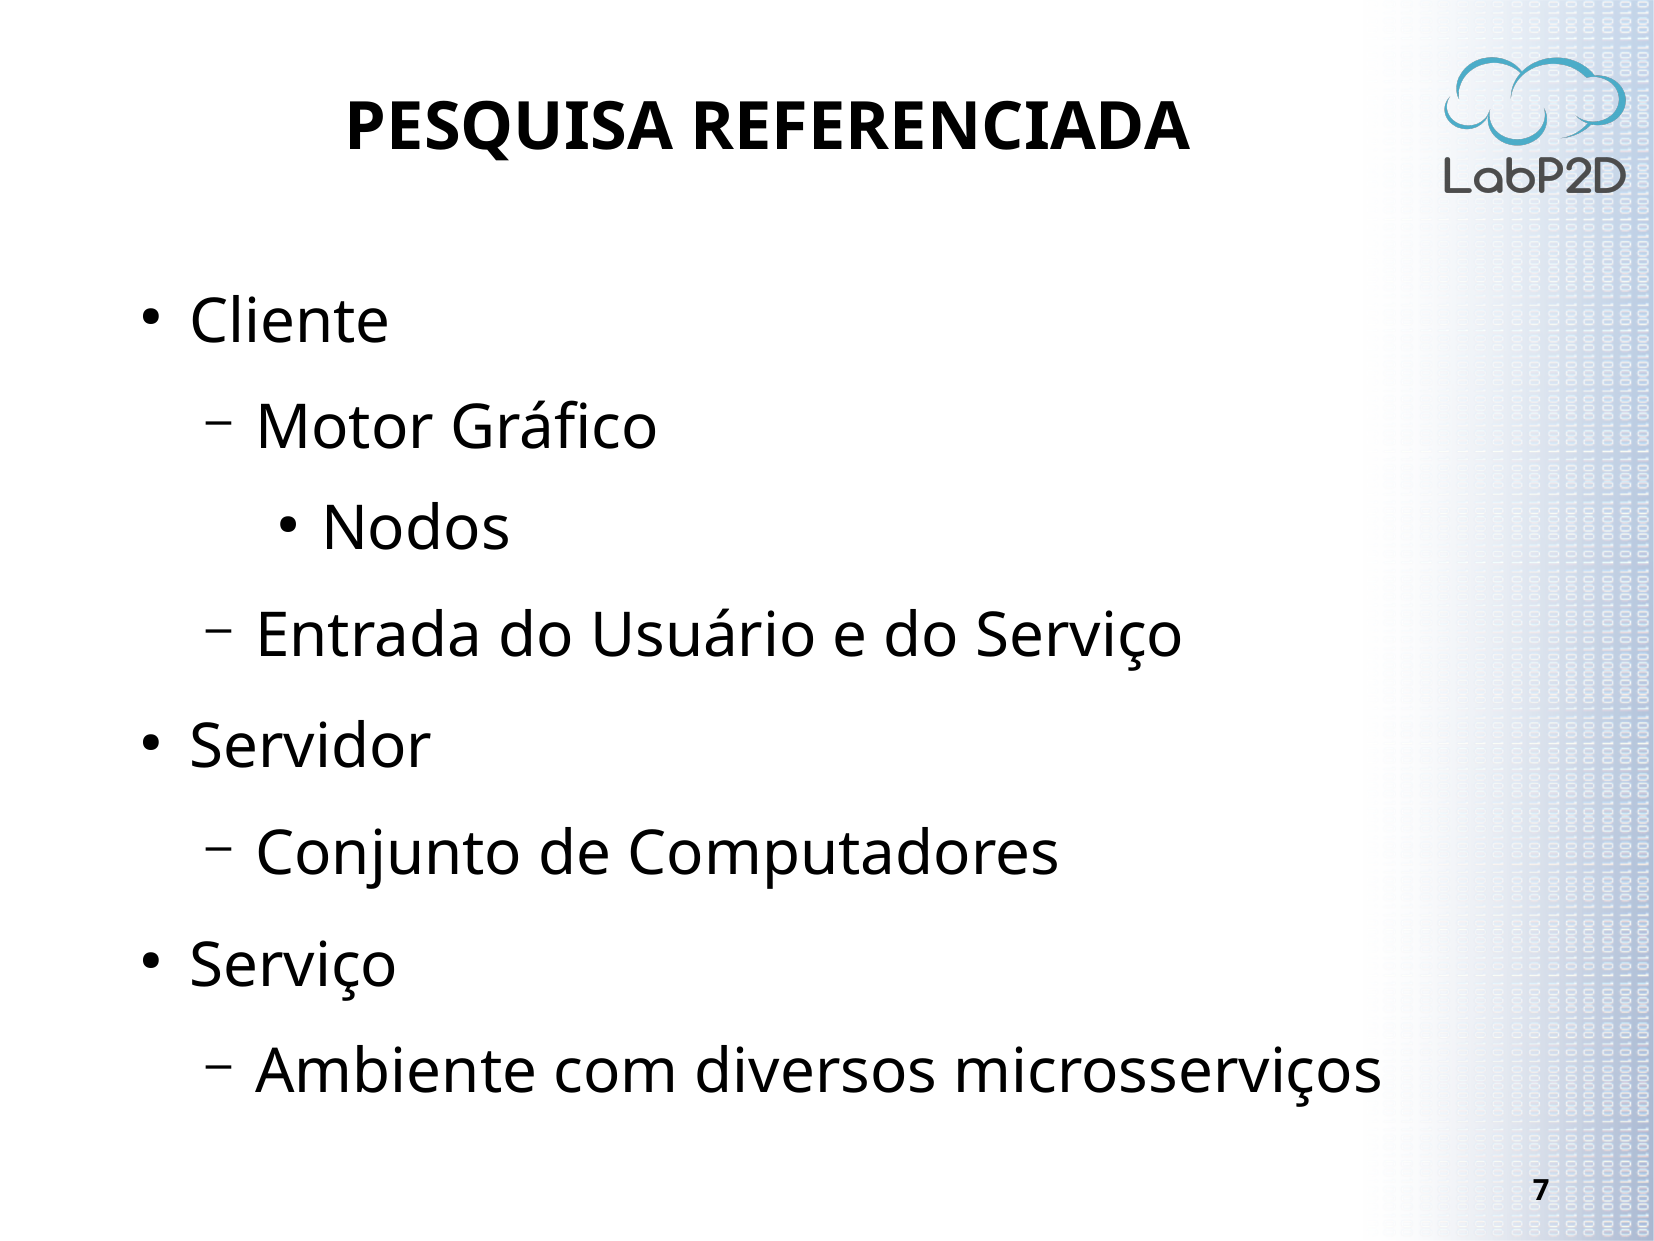

# PESQUISA REFERENCIADA
Cliente
Motor Gráfico
Nodos
Entrada do Usuário e do Serviço
Servidor
Conjunto de Computadores
Serviço
Ambiente com diversos microsserviços
7